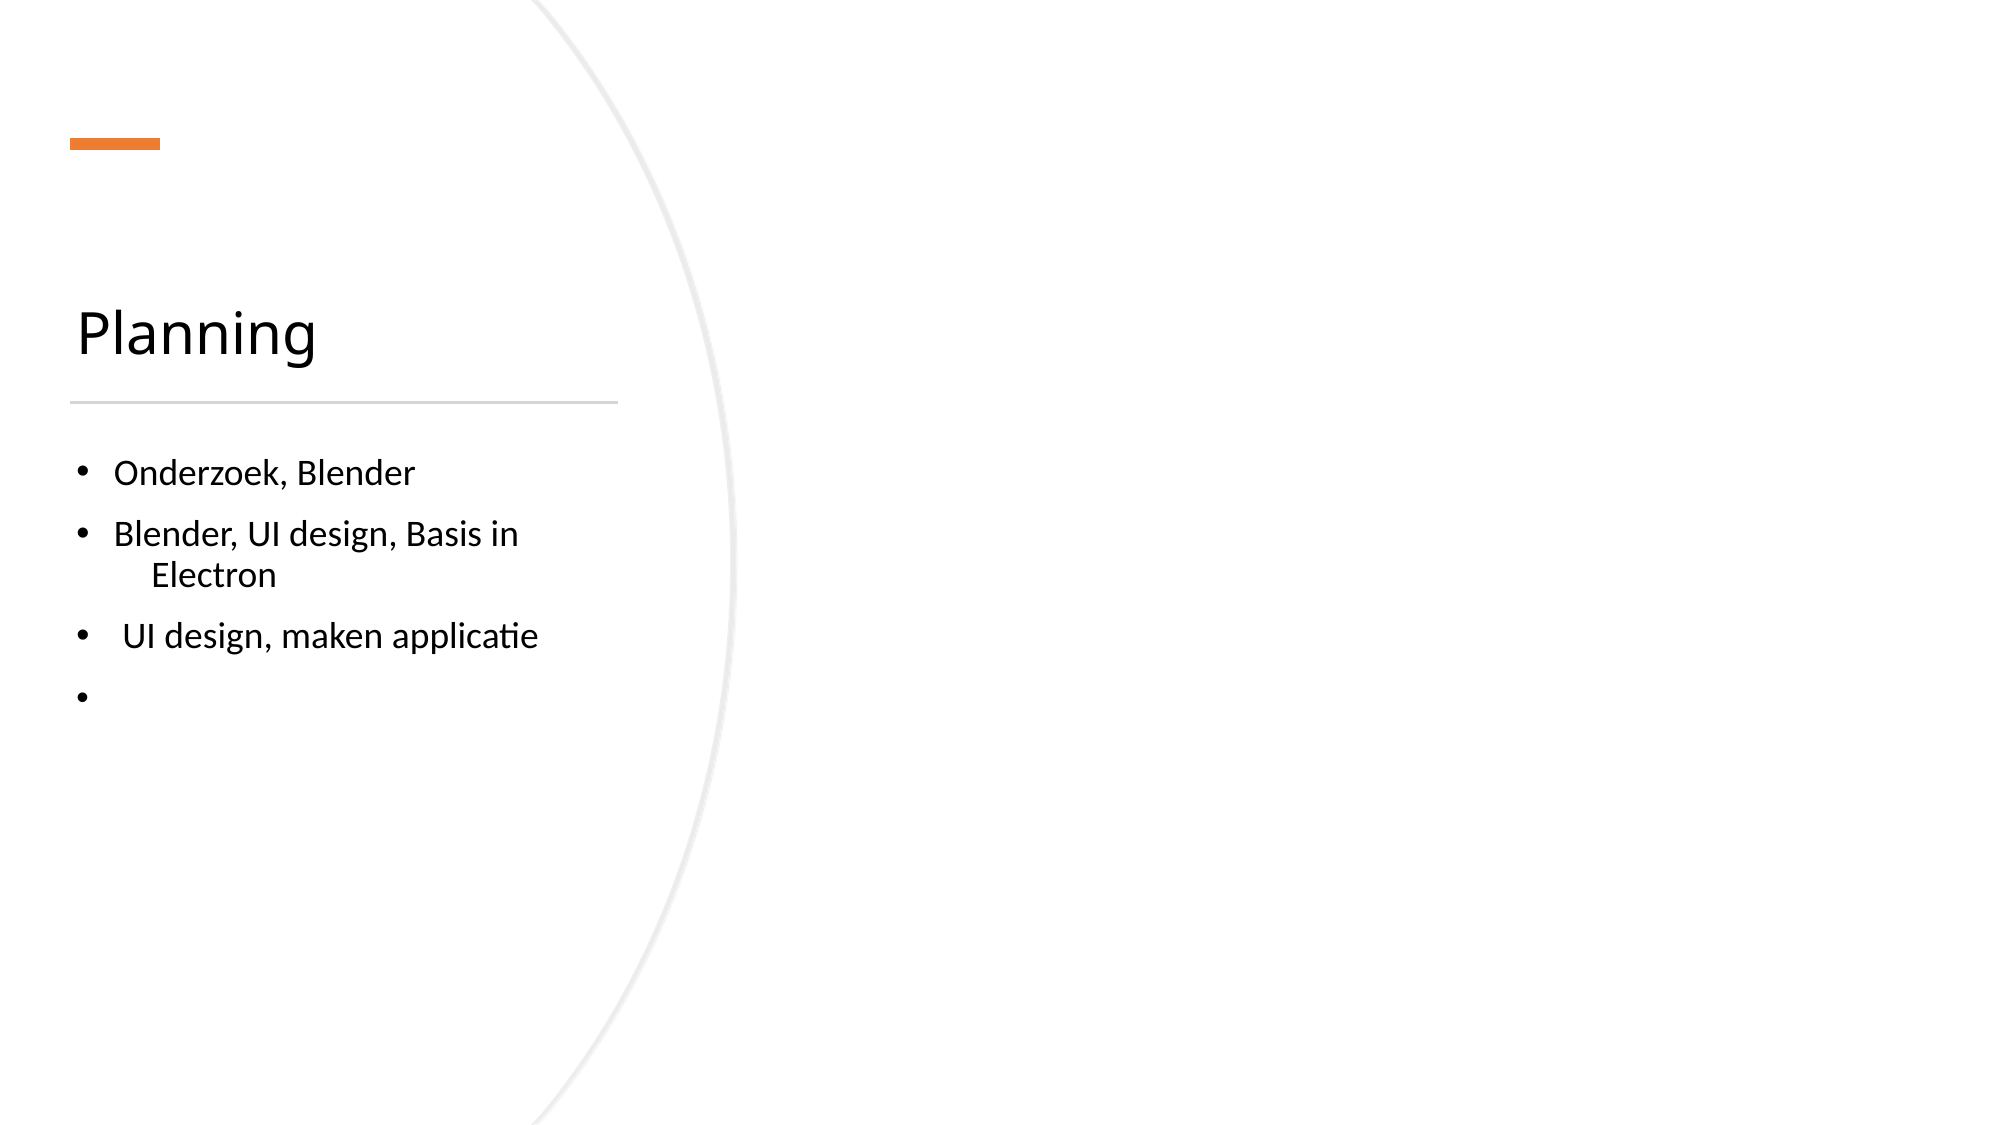

# Planning
Onderzoek, Blender
Blender, UI design, Basis in Electron
 UI design, maken applicatie